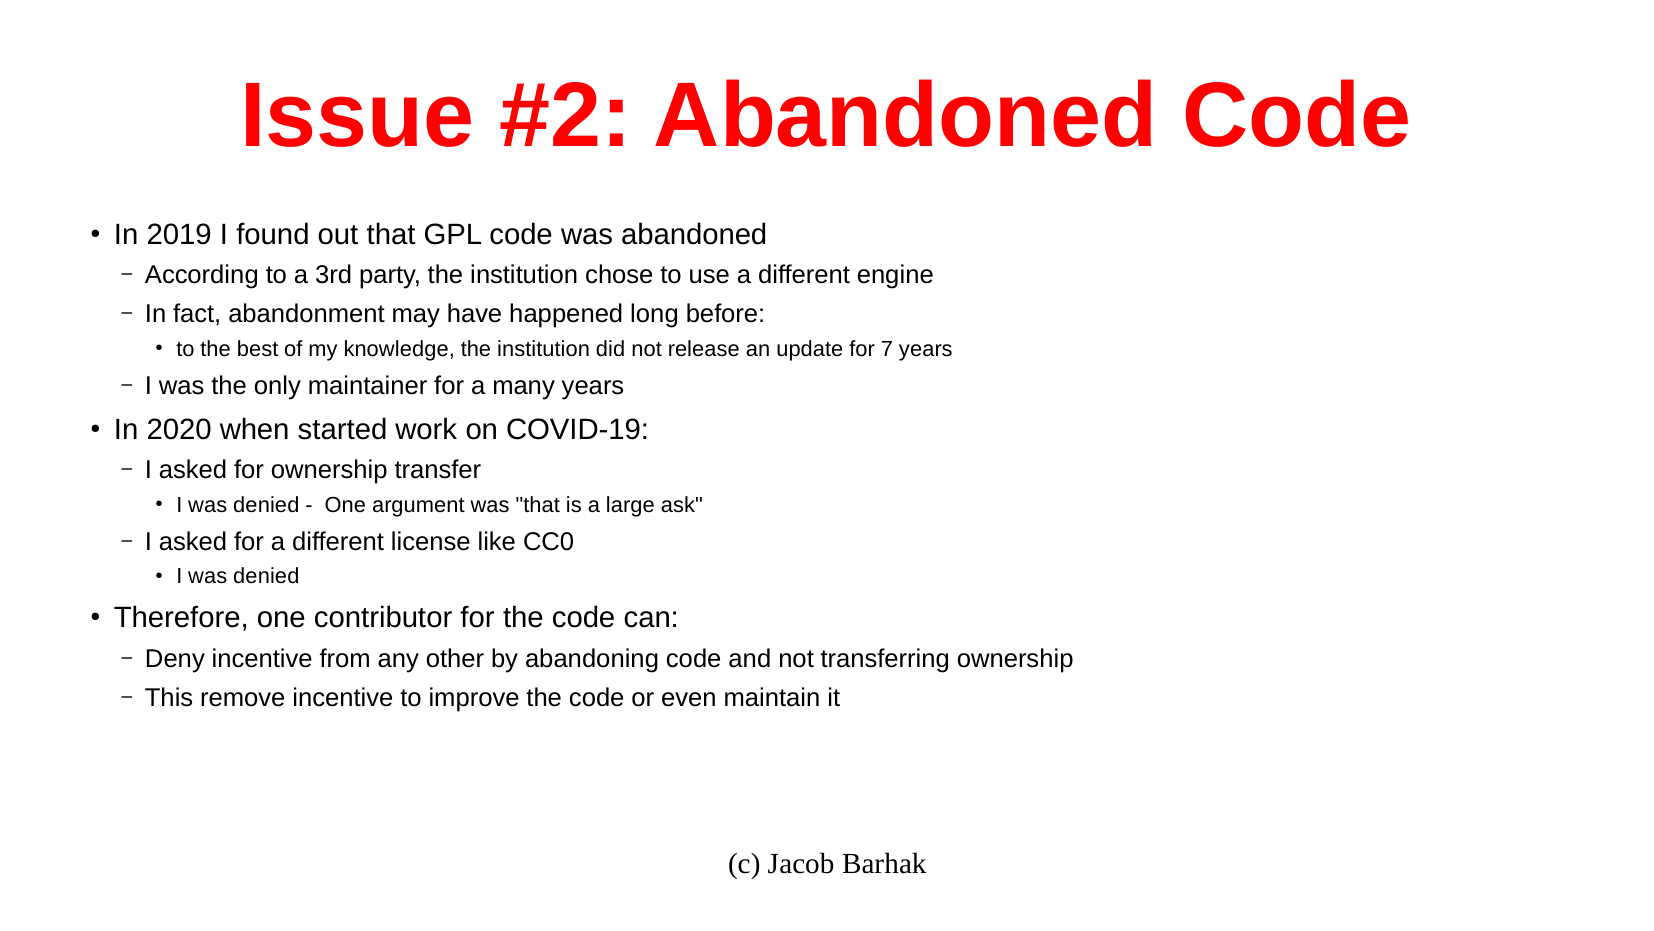

# Issue #2: Abandoned Code
In 2019 I found out that GPL code was abandoned
According to a 3rd party, the institution chose to use a different engine
In fact, abandonment may have happened long before:
to the best of my knowledge, the institution did not release an update for 7 years
I was the only maintainer for a many years
In 2020 when started work on COVID-19:
I asked for ownership transfer
I was denied - One argument was "that is a large ask"
I asked for a different license like CC0
I was denied
Therefore, one contributor for the code can:
Deny incentive from any other by abandoning code and not transferring ownership
This remove incentive to improve the code or even maintain it